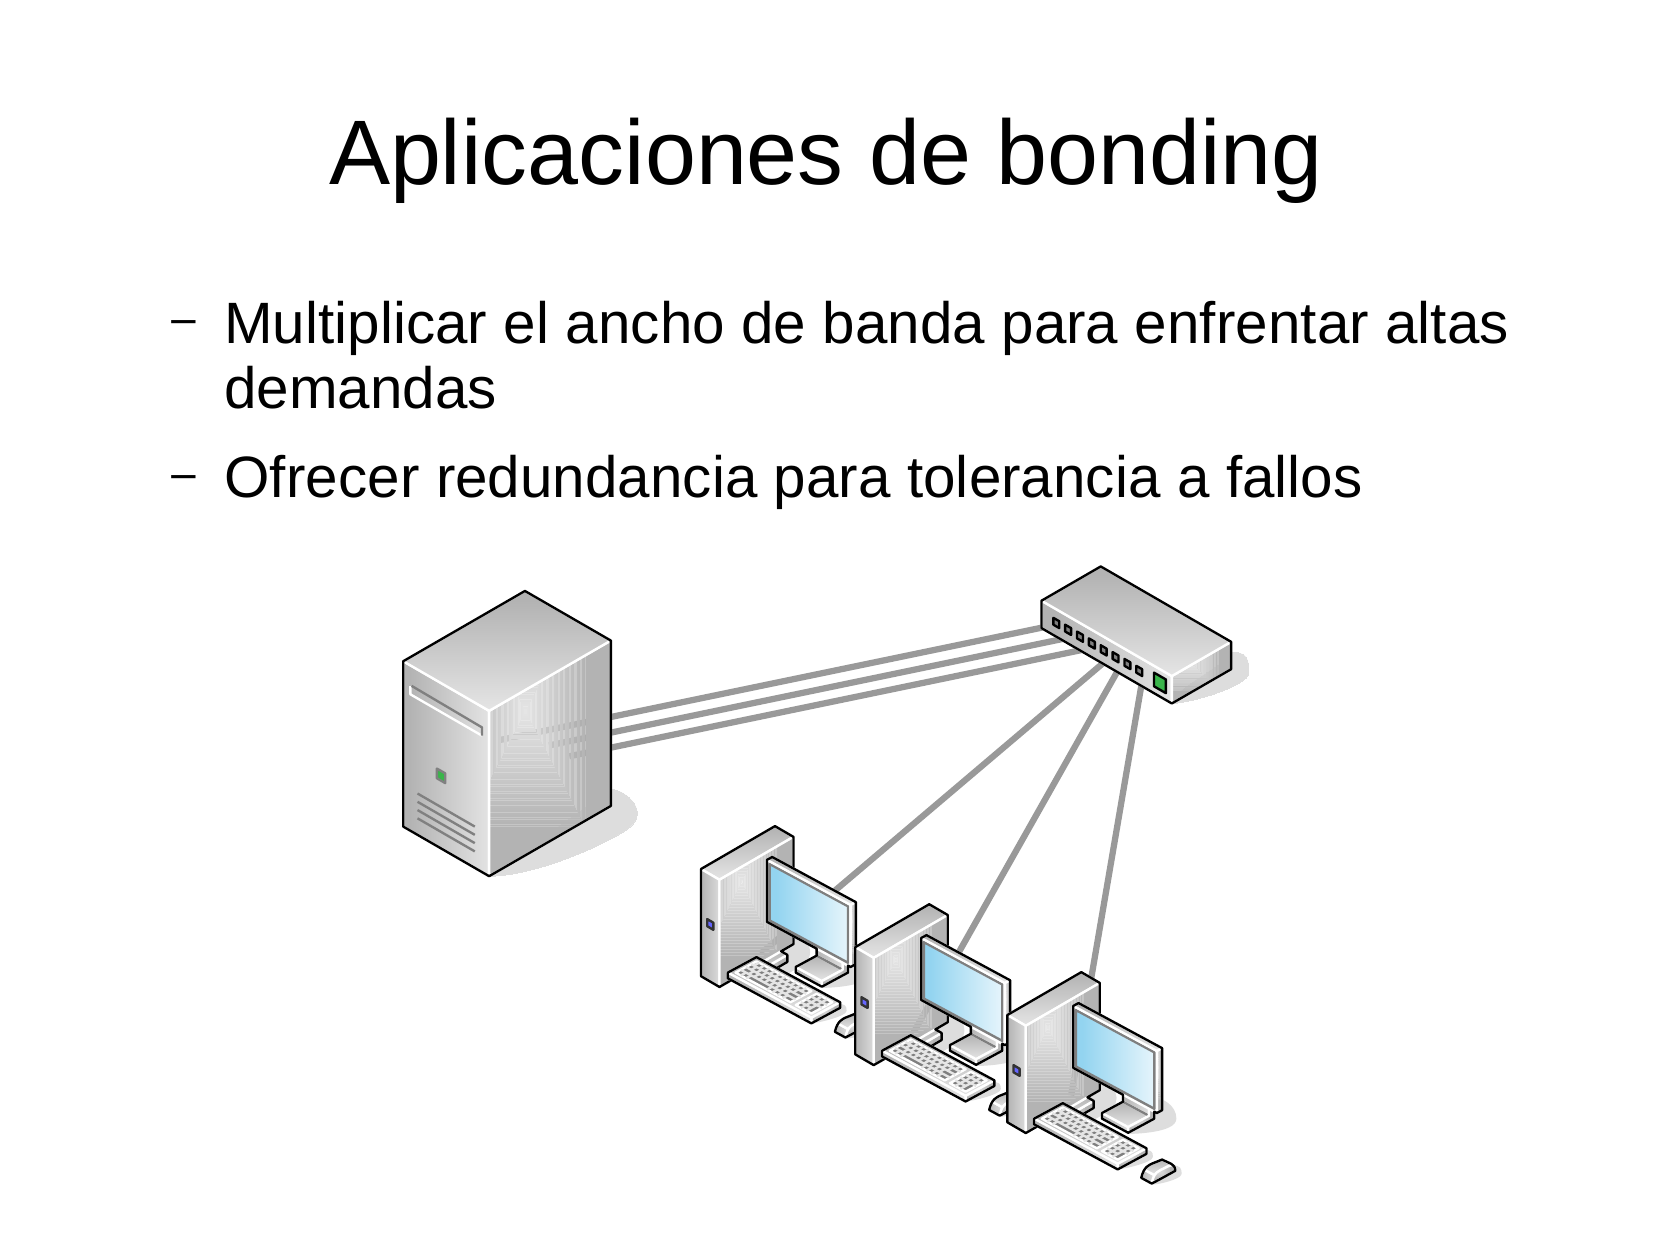

# Aplicaciones de bonding
Multiplicar el ancho de banda para enfrentar altas demandas
Ofrecer redundancia para tolerancia a fallos